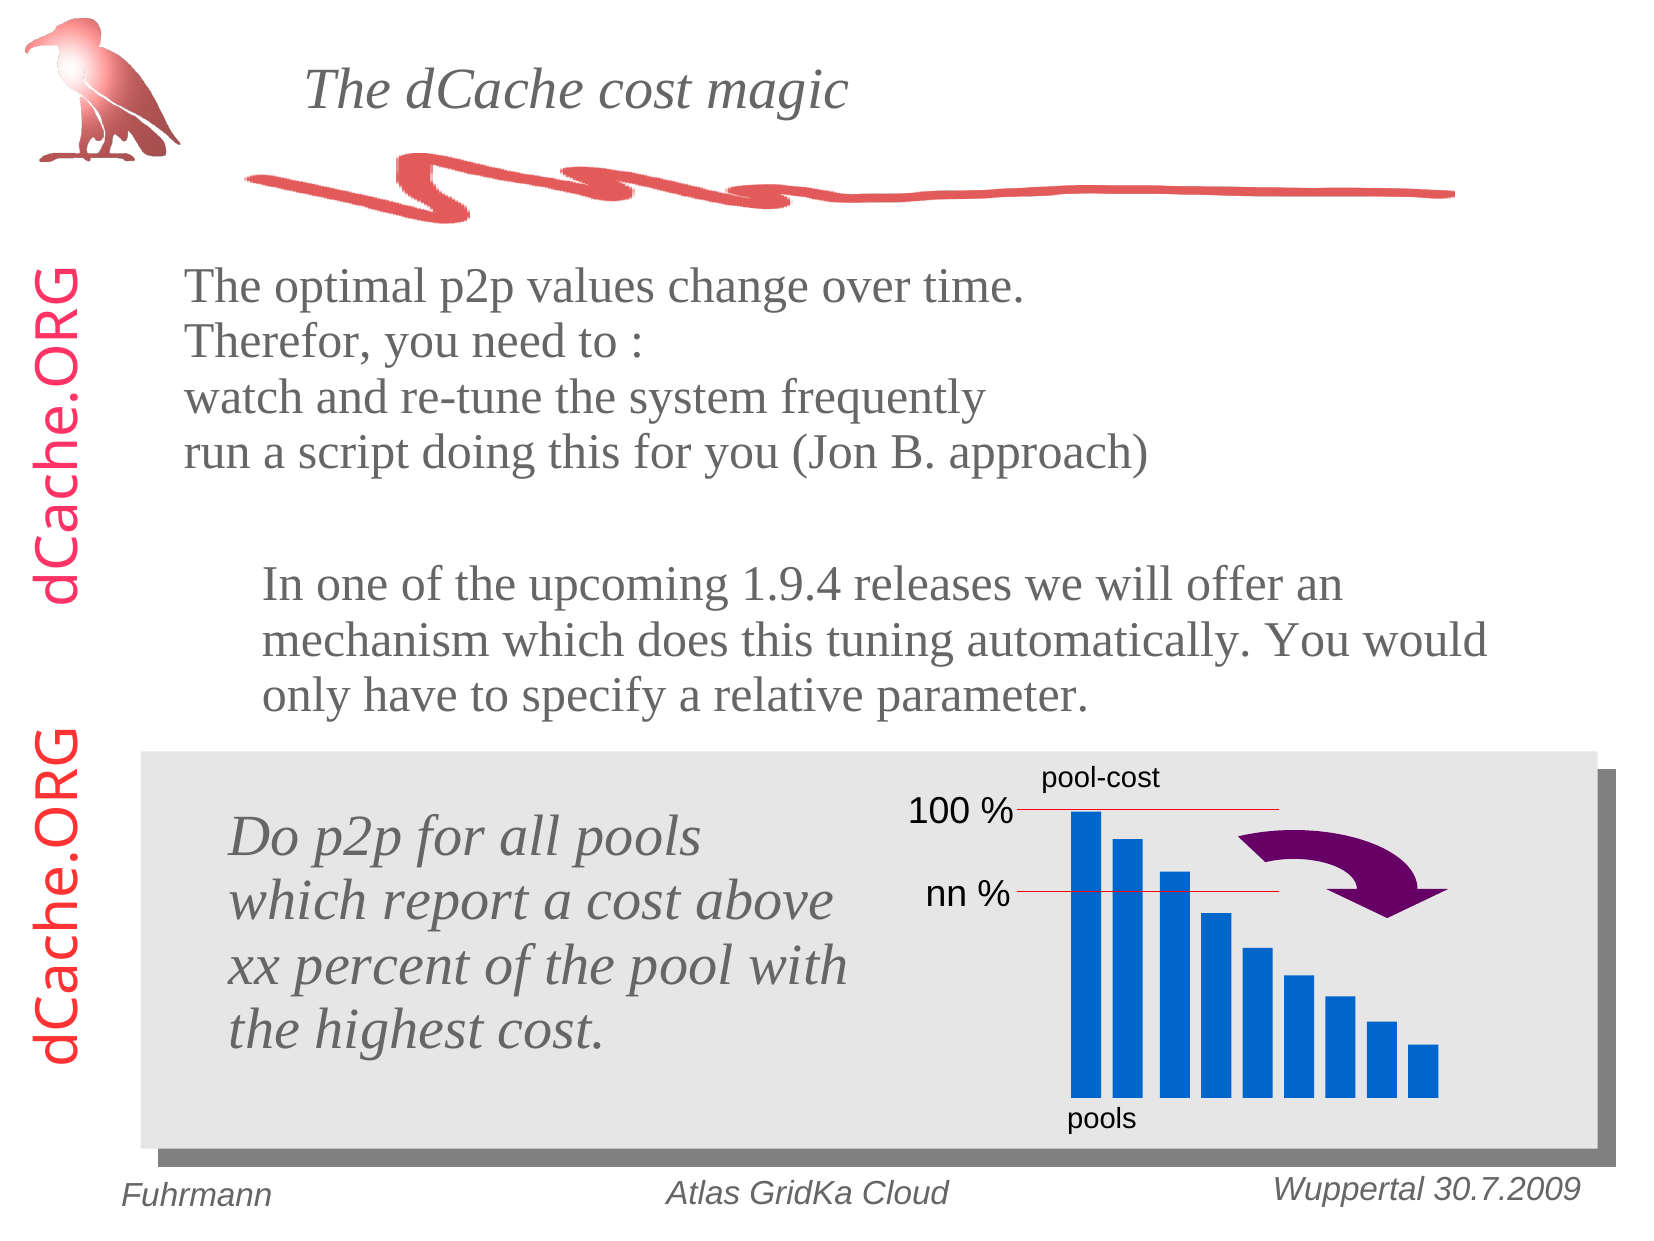

The dCache cost magic
The optimal p2p values change over time.
Therefor, you need to :
watch and re-tune the system frequently
run a script doing this for you (Jon B. approach)
In one of the upcoming 1.9.4 releases we will offer an mechanism which does this tuning automatically. You would only have to specify a relative parameter.
pool-cost
100 %
nn %
pools
Do p2p for all pools which report a cost above xx percent of the pool with the highest cost.